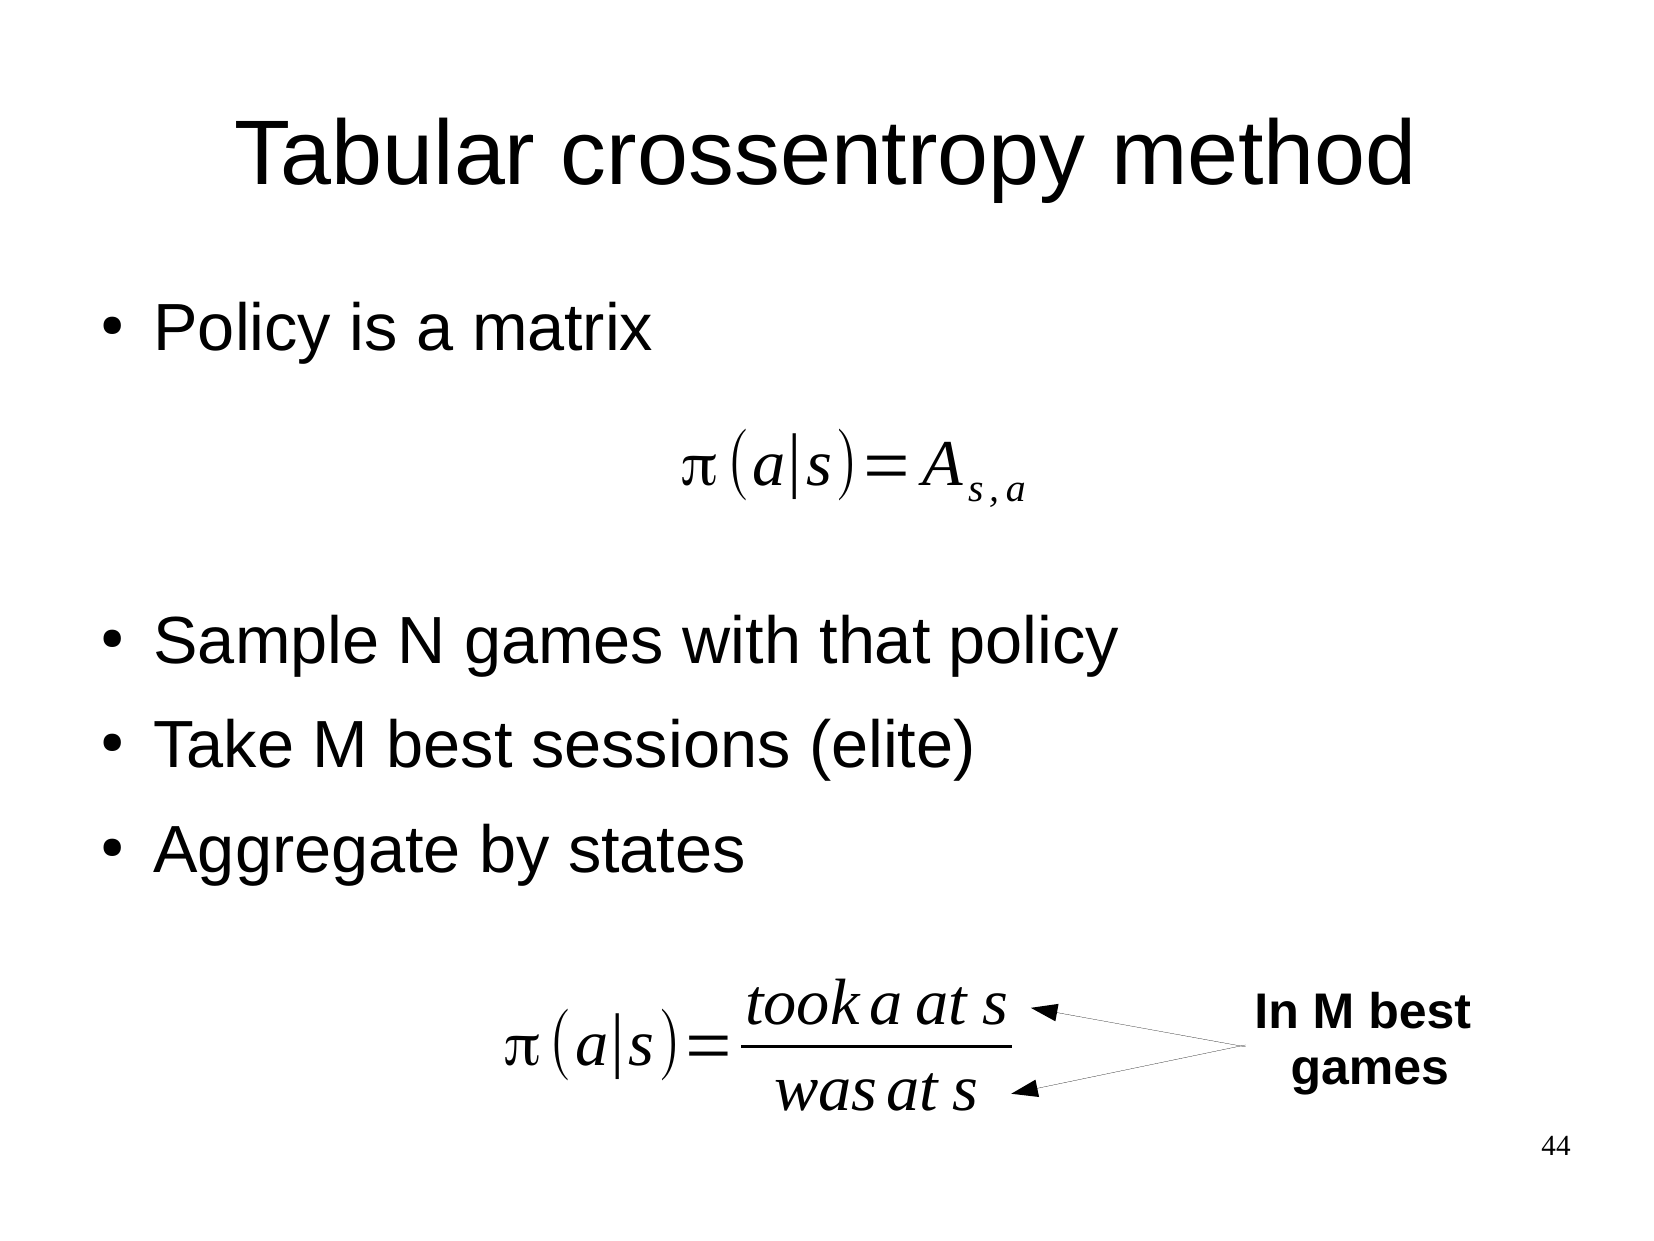

# Tabular crossentropy method
Policy is a matrix
Sample N games with that policy
Take M best sessions (elite)
Aggregate by states
In M best
 games
44